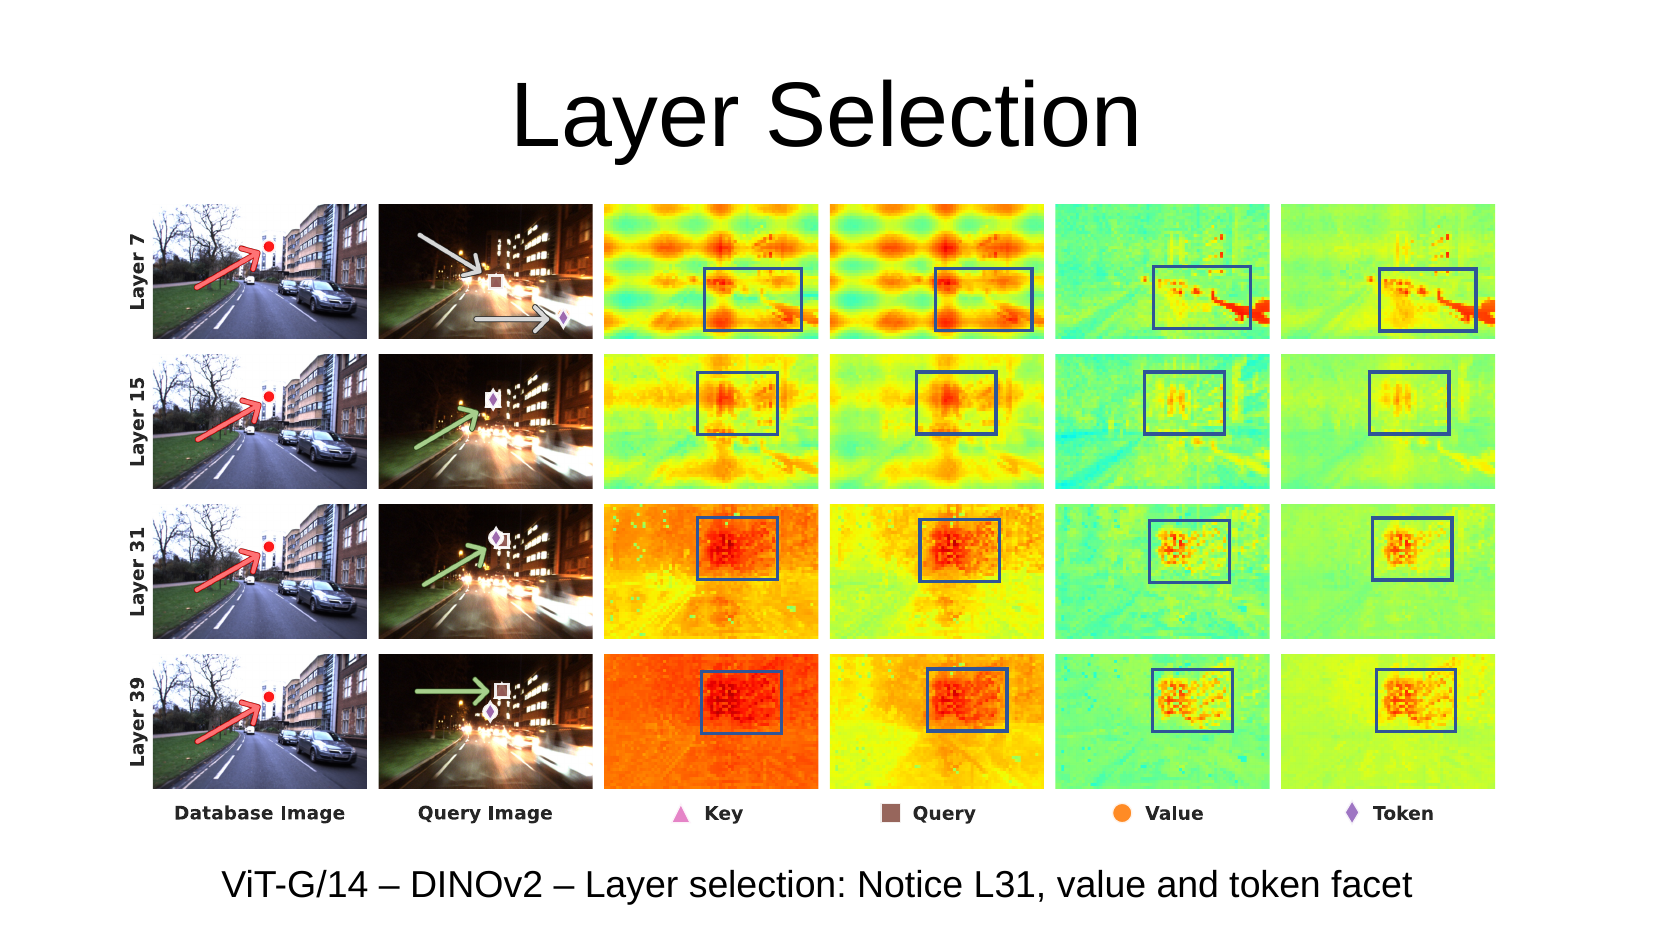

# Layer Selection
ViT-G/14 – DINOv2 – Layer selection: Notice L31, value and token facet